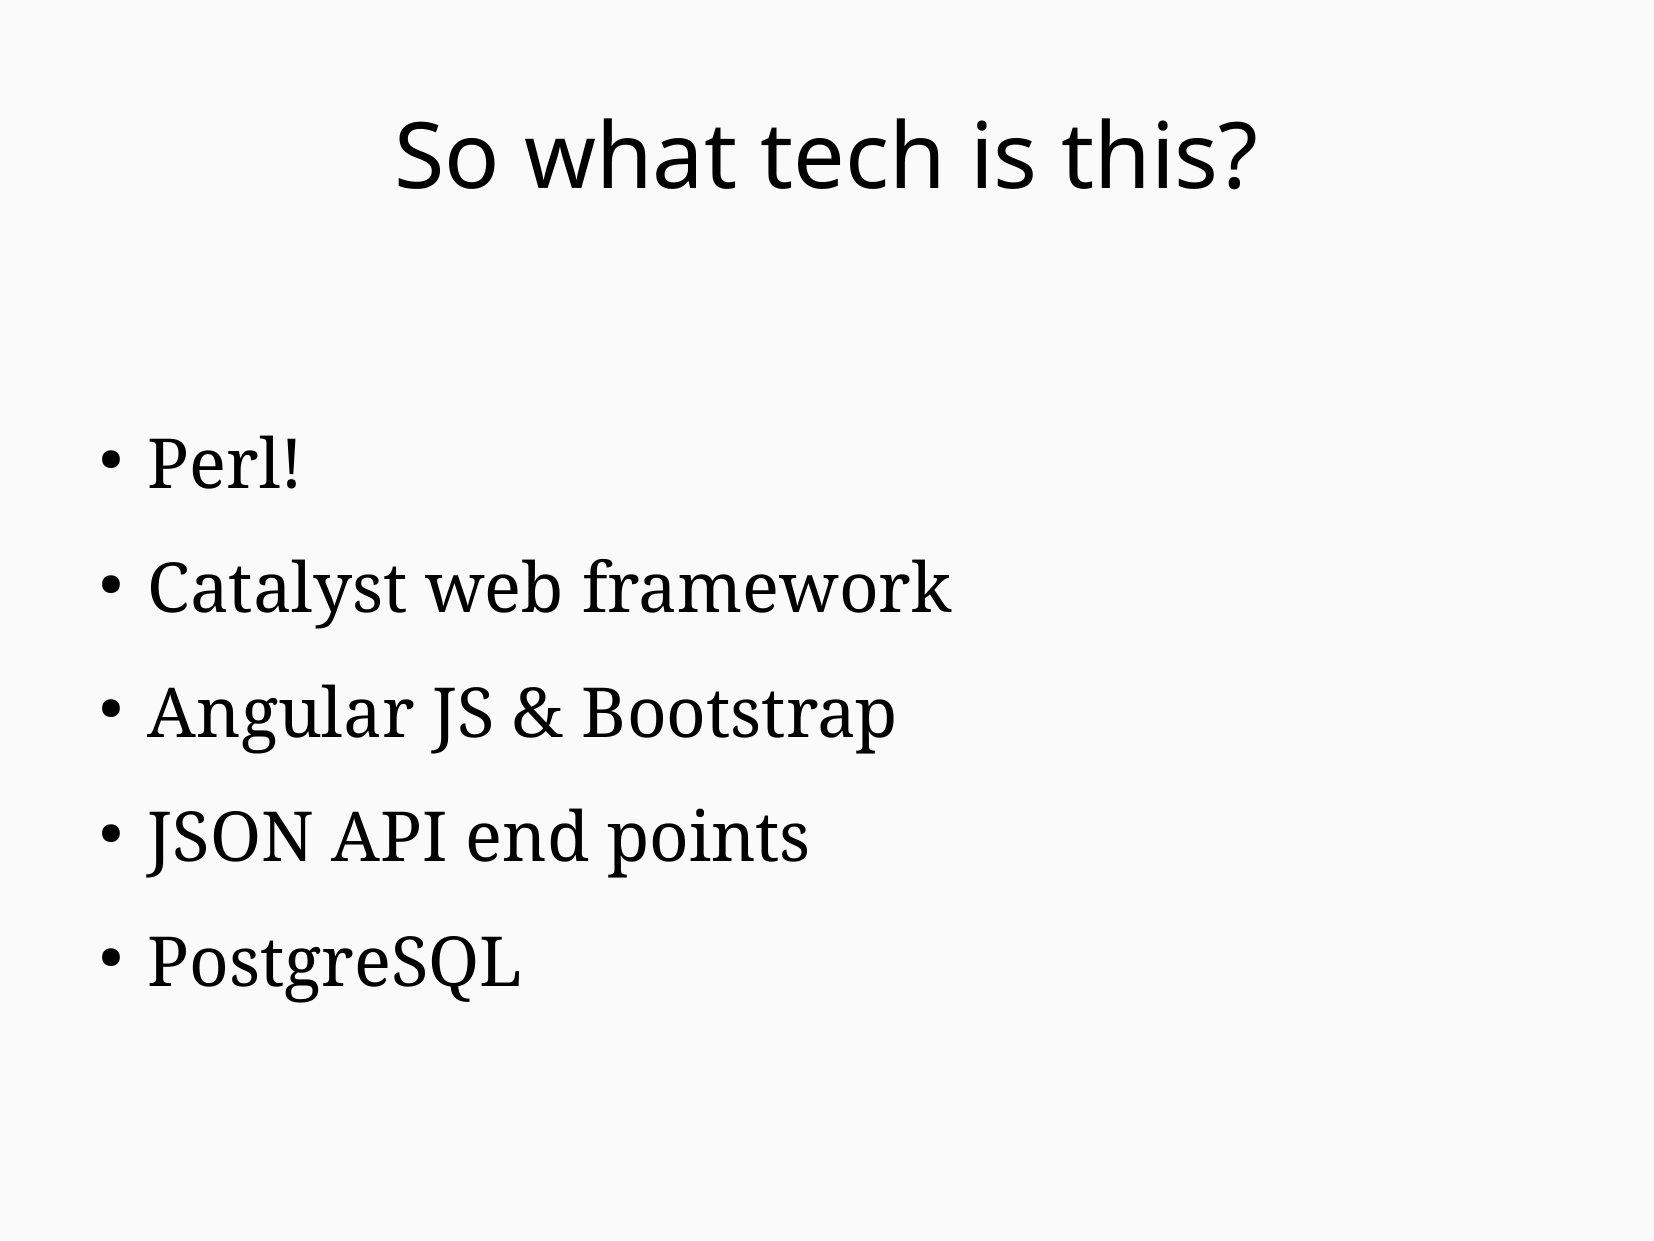

# So what tech is this?
Perl!
Catalyst web framework
Angular JS & Bootstrap
JSON API end points
PostgreSQL